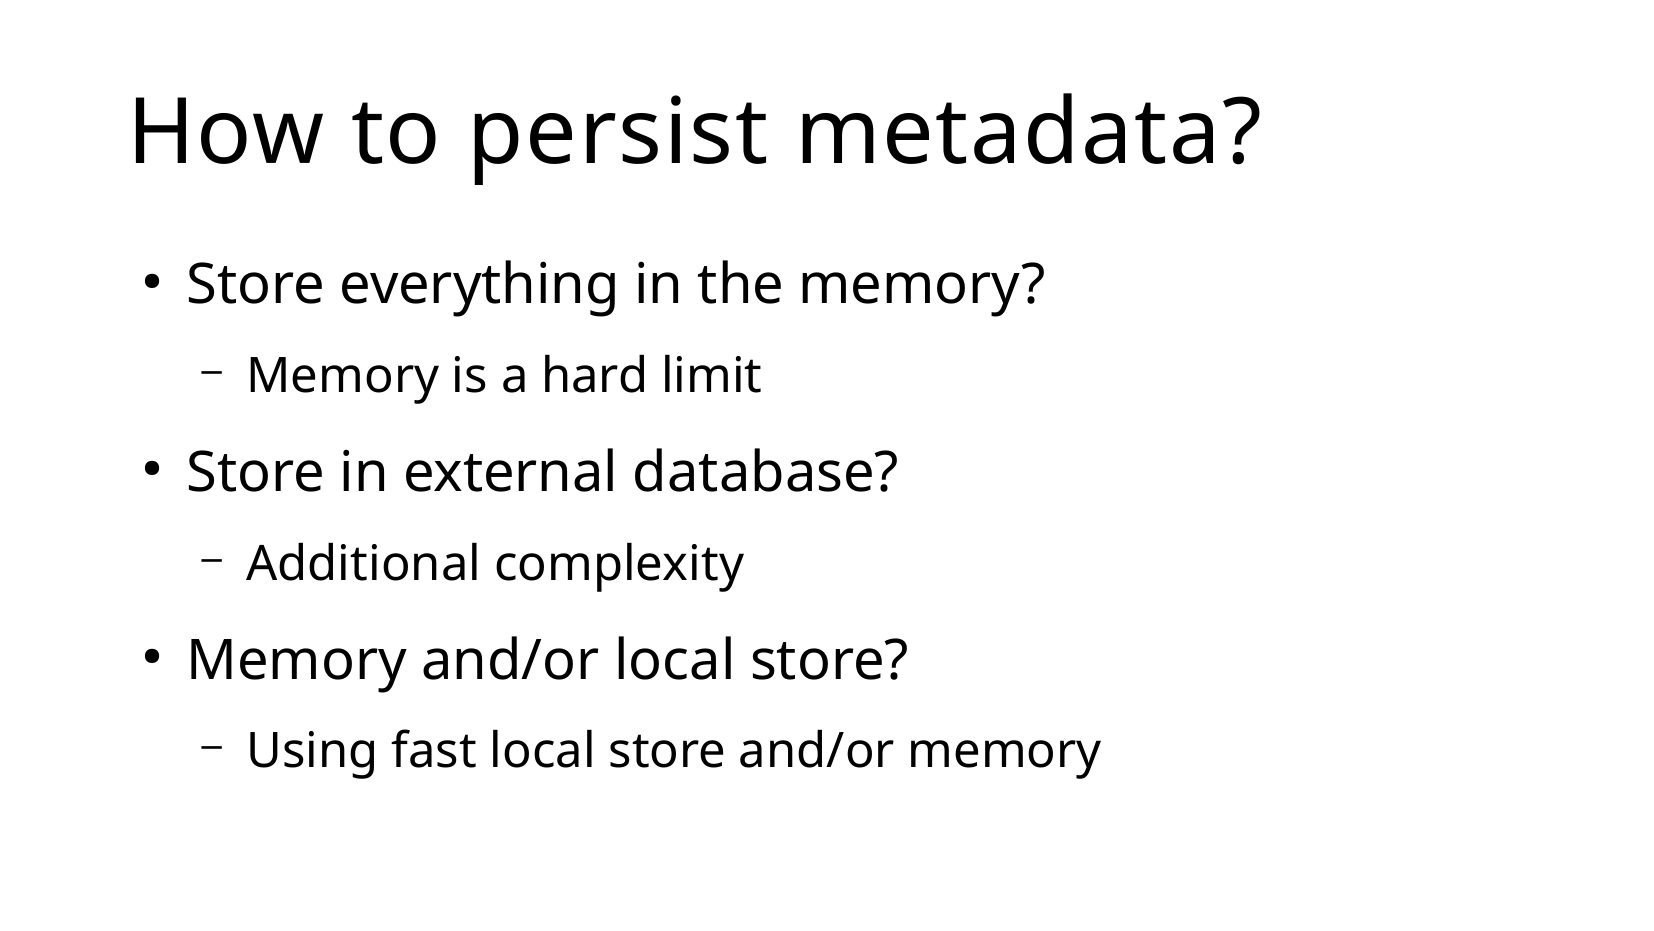

# How to persist metadata?
Store everything in the memory?
Memory is a hard limit
Store in external database?
Additional complexity
Memory and/or local store?
Using fast local store and/or memory